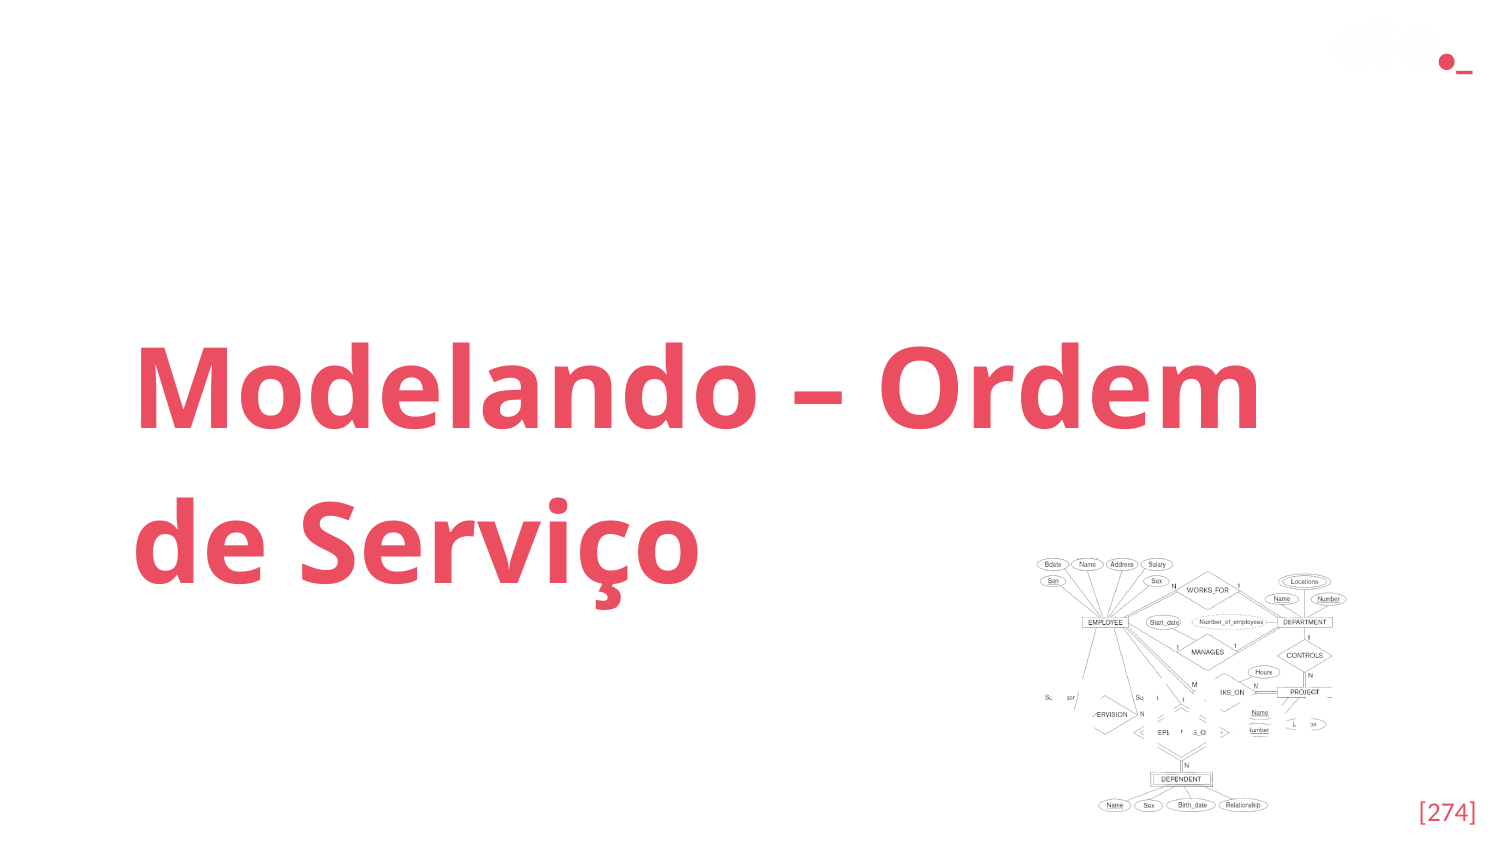

Modelando – Ordem de Serviço
ER Model